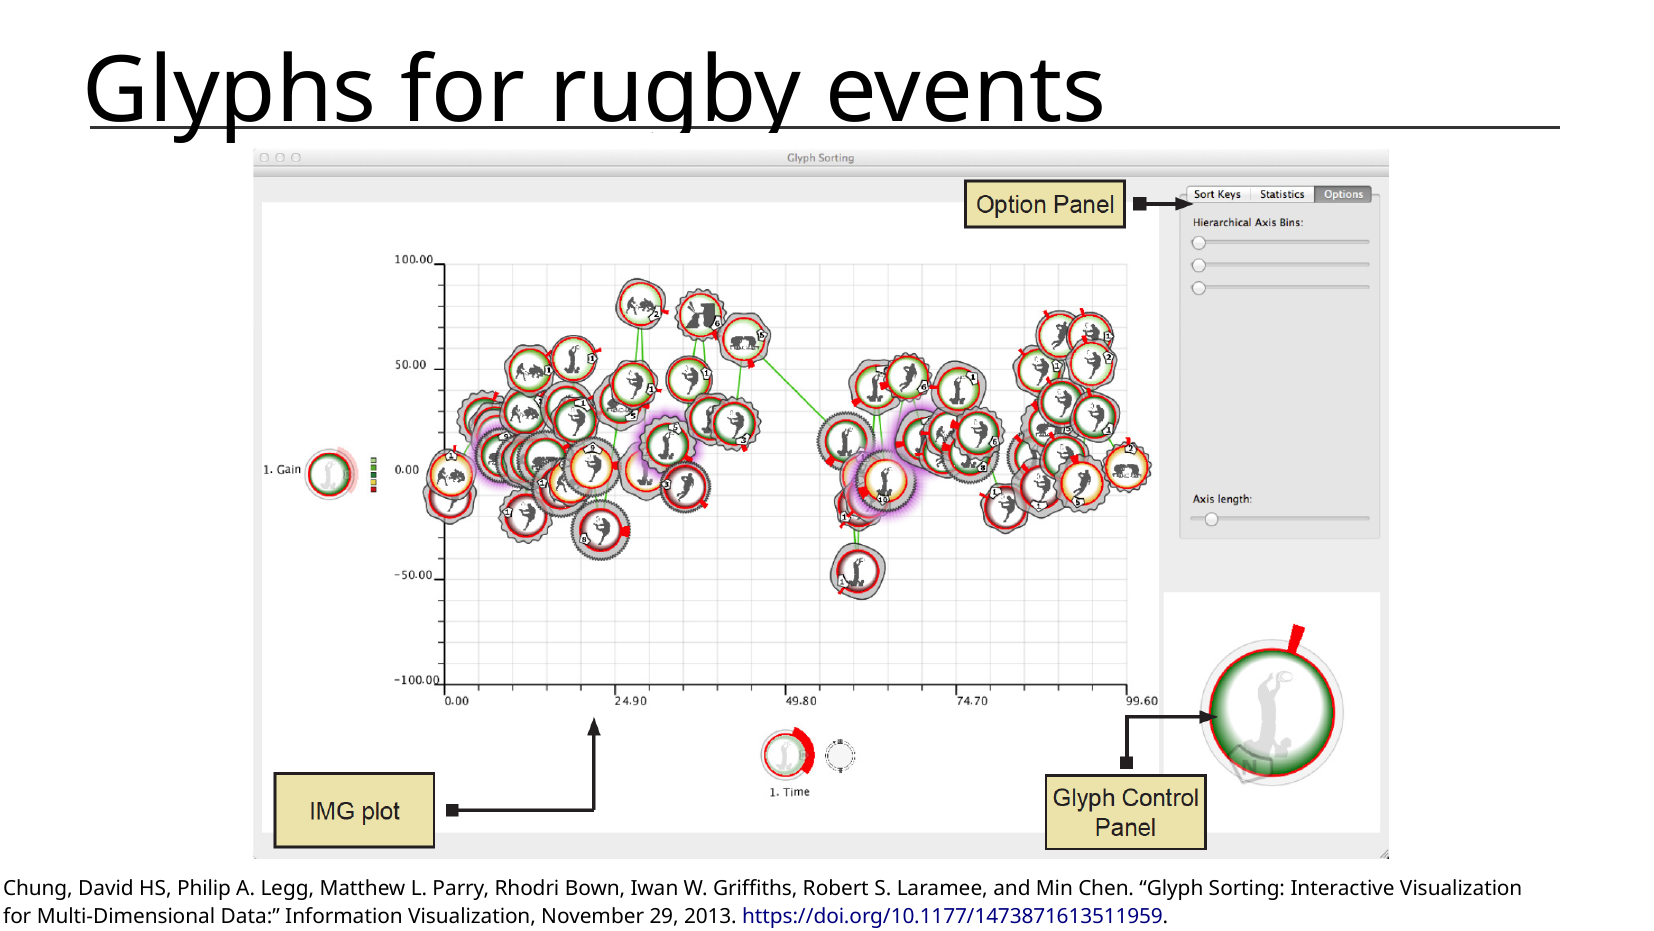

# Glyphs for rugby events
Chung, David HS, Philip A. Legg, Matthew L. Parry, Rhodri Bown, Iwan W. Griffiths, Robert S. Laramee, and Min Chen. “Glyph Sorting: Interactive Visualization for Multi-Dimensional Data:” Information Visualization, November 29, 2013. https://doi.org/10.1177/1473871613511959.